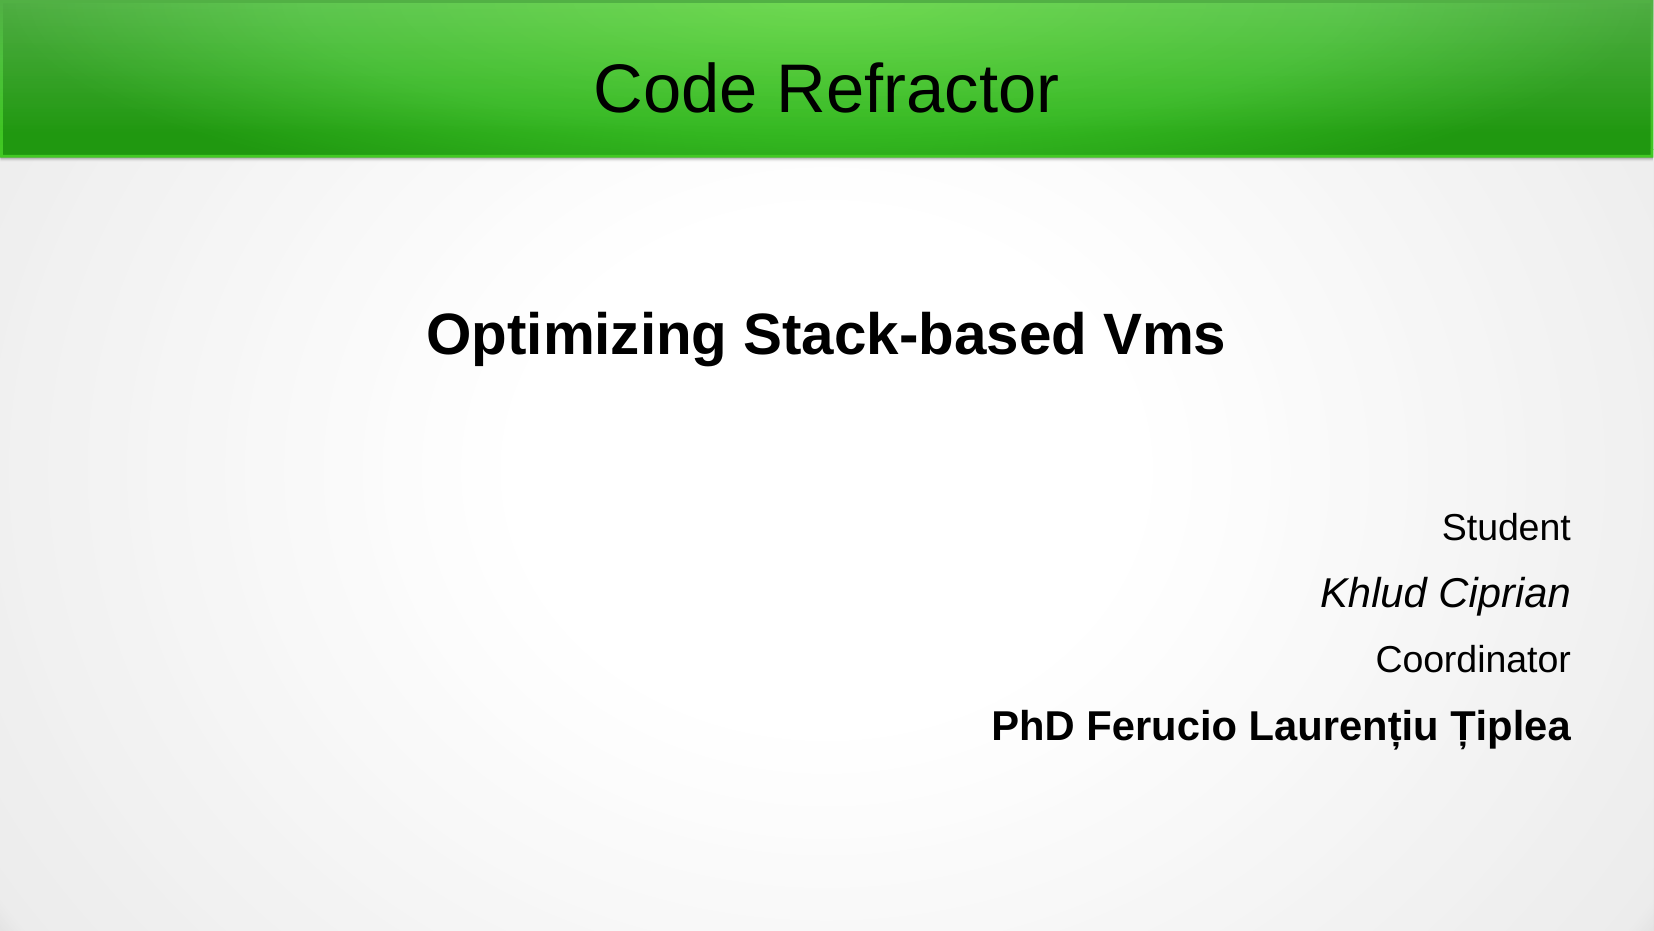

# Code Refractor
Optimizing Stack-based Vms
Student
Khlud Ciprian
Coordinator
PhD Ferucio Laurențiu Țiplea